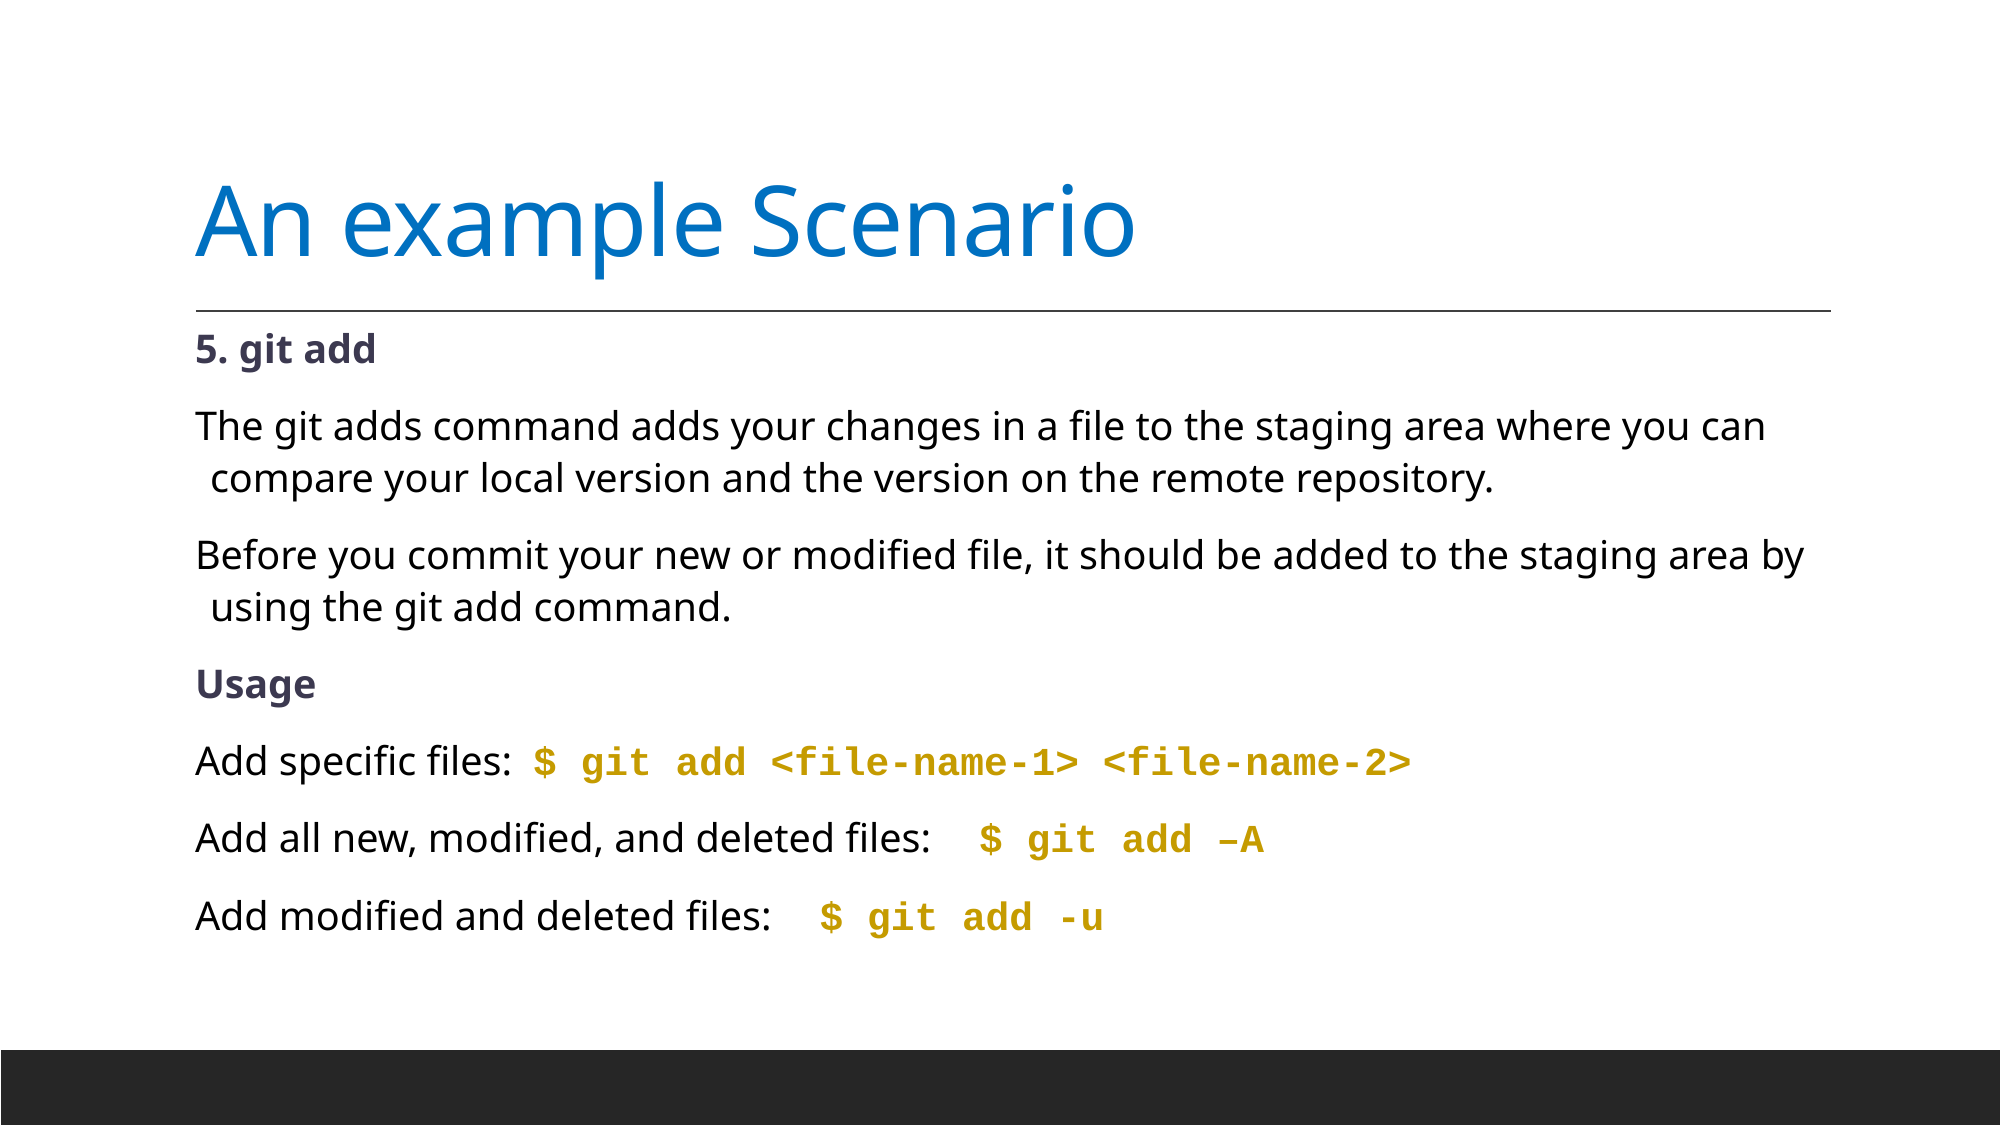

# An example Scenario
5. git add
The git adds command adds your changes in a file to the staging area where you can compare your local version and the version on the remote repository.
Before you commit your new or modified file, it should be added to the staging area by using the git add command.
Usage
Add specific files: $ git add <file-name-1> <file-name-2>
Add all new, modified, and deleted files: $ git add –A
Add modified and deleted files: $ git add -u